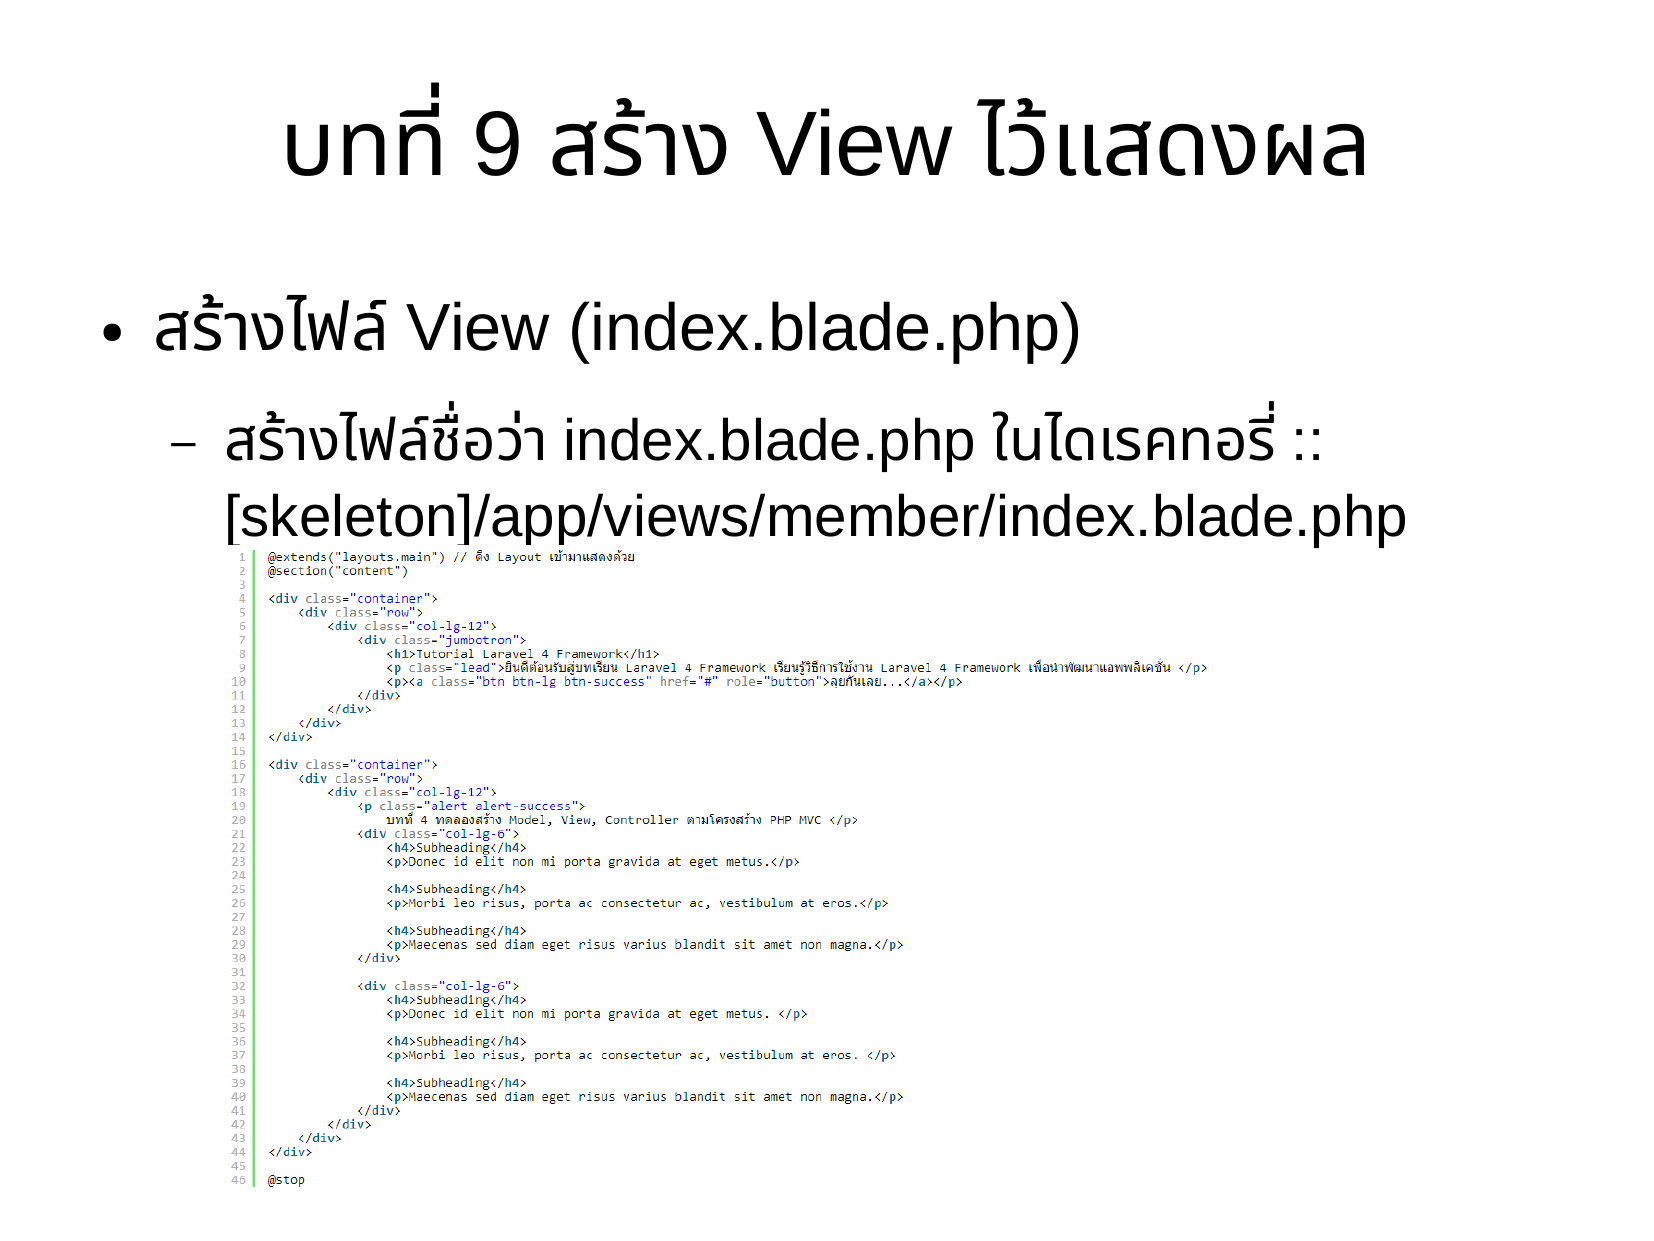

# บทที่ 9 สร้าง View ไว้แสดงผล
สร้างไฟล์ View (index.blade.php)
สร้างไฟล์ชื่อว่า index.blade.php ในไดเรคทอรี่ :: [skeleton]/app/views/member/index.blade.php